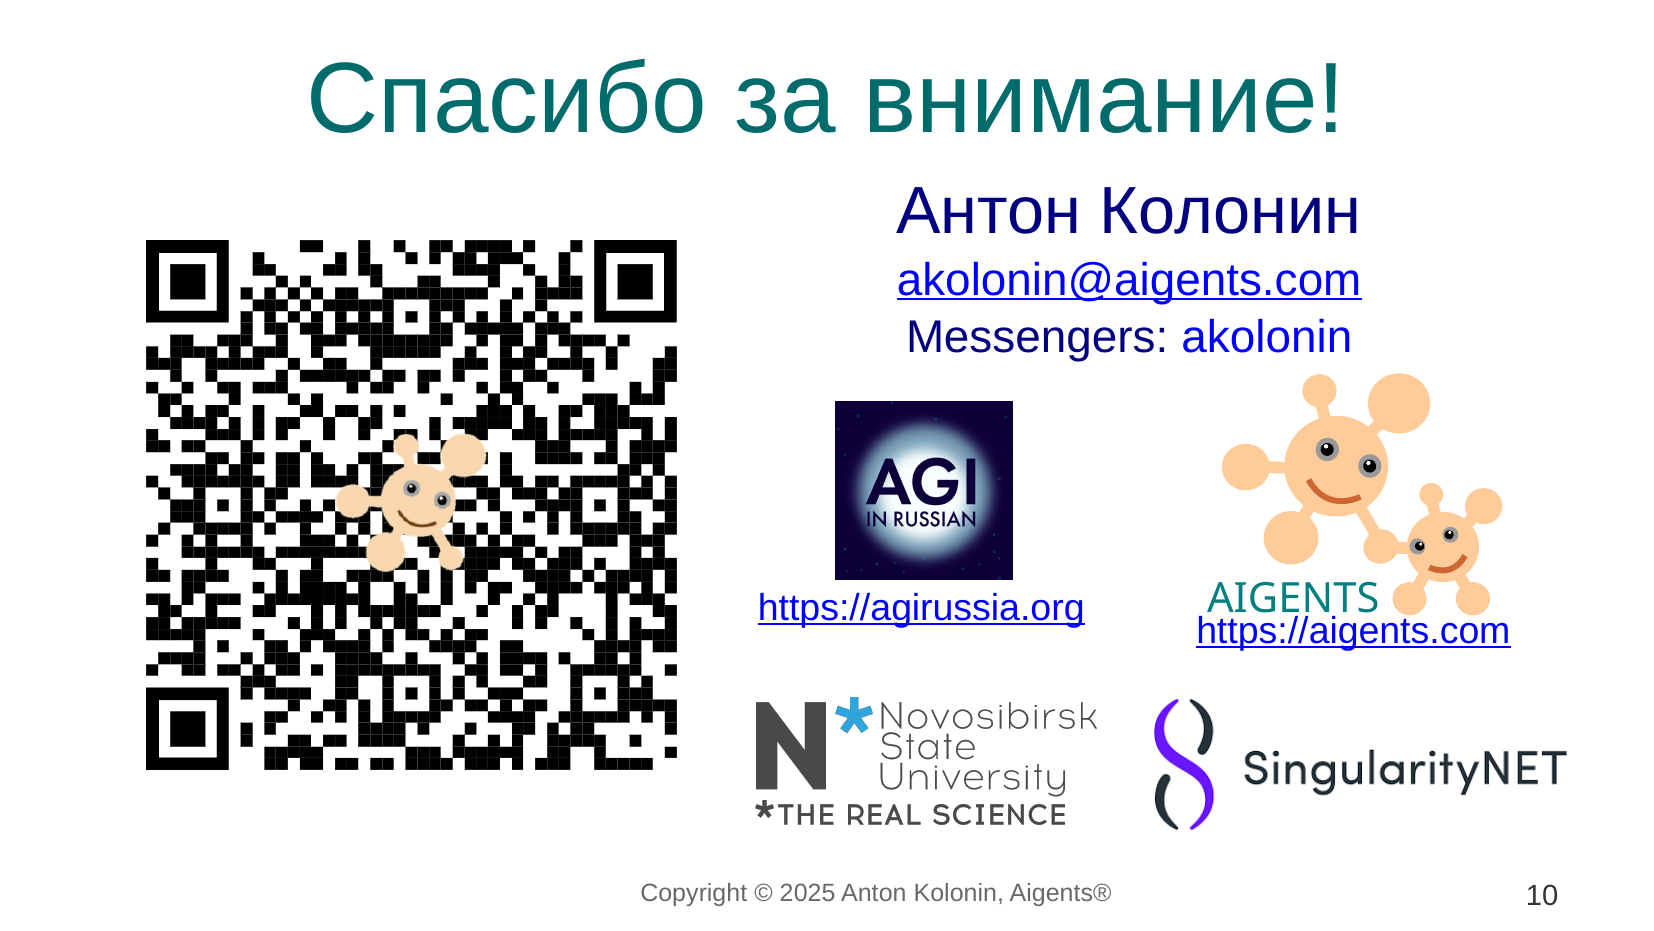

Спасибо за внимание!
Антон Колонин
akolonin@aigents.com
Messengers: akolonin
AIGENTS
https://agirussia.org
https://aigents.com
Copyright © 2025 Anton Kolonin, Aigents®
10